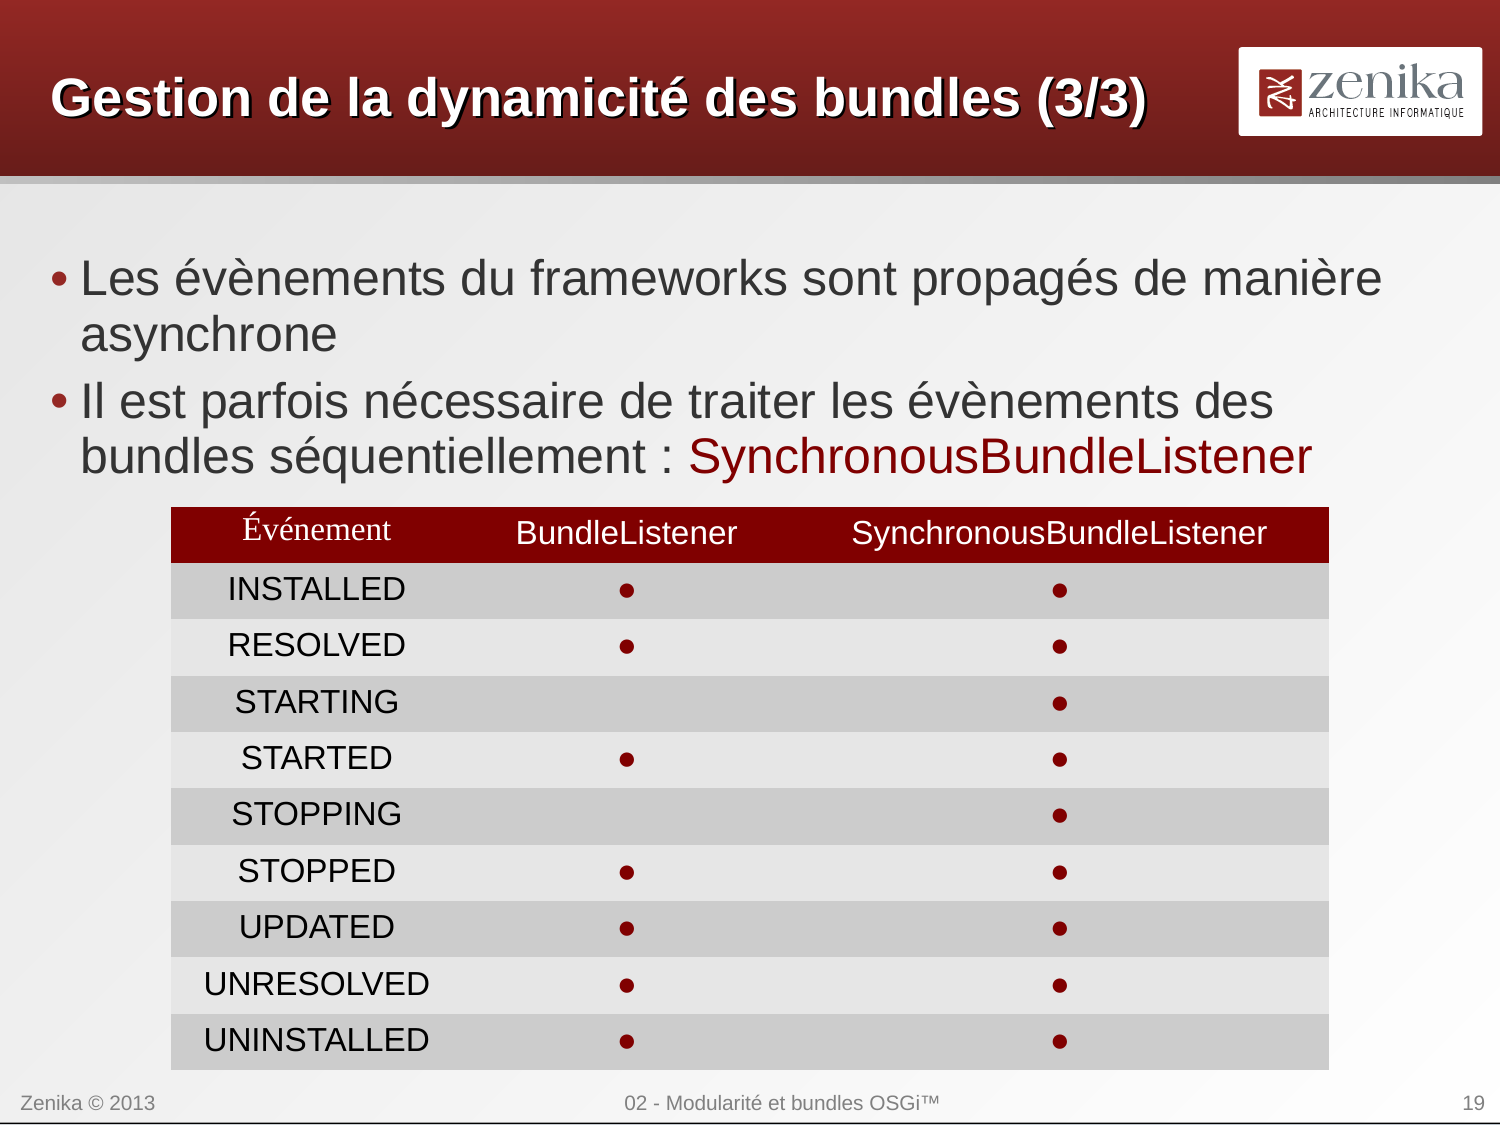

# Gestion de la dynamicité des bundles (3/3)
Les évènements du frameworks sont propagés de manière asynchrone
Il est parfois nécessaire de traiter les évènements des bundles séquentiellement : SynchronousBundleListener
| Événement | BundleListener | SynchronousBundleListener |
| --- | --- | --- |
| INSTALLED | ● | ● |
| RESOLVED | ● | ● |
| STARTING | | ● |
| STARTED | ● | ● |
| STOPPING | | ● |
| STOPPED | ● | ● |
| UPDATED | ● | ● |
| UNRESOLVED | ● | ● |
| UNINSTALLED | ● | ● |